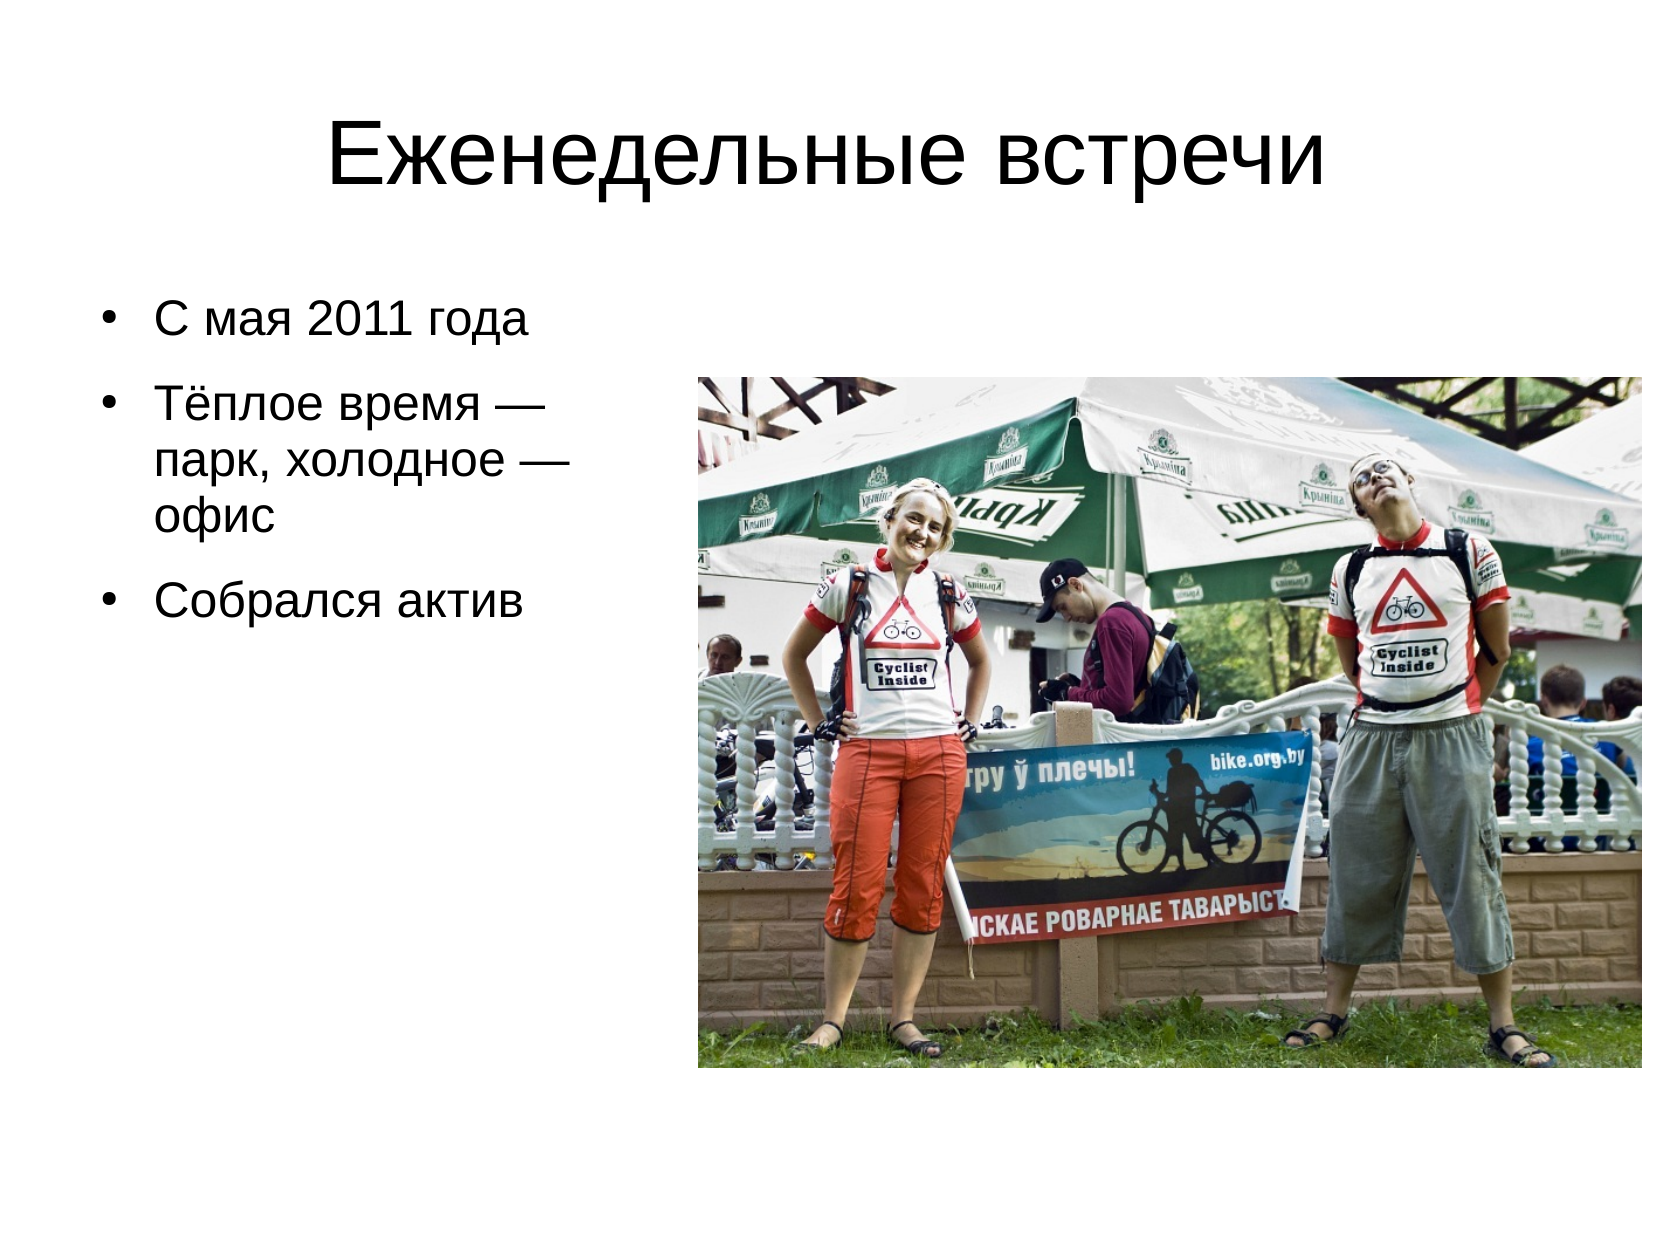

# Еженедельные встречи
С мая 2011 года
Тёплое время — парк, холодное — офис
Собрался актив